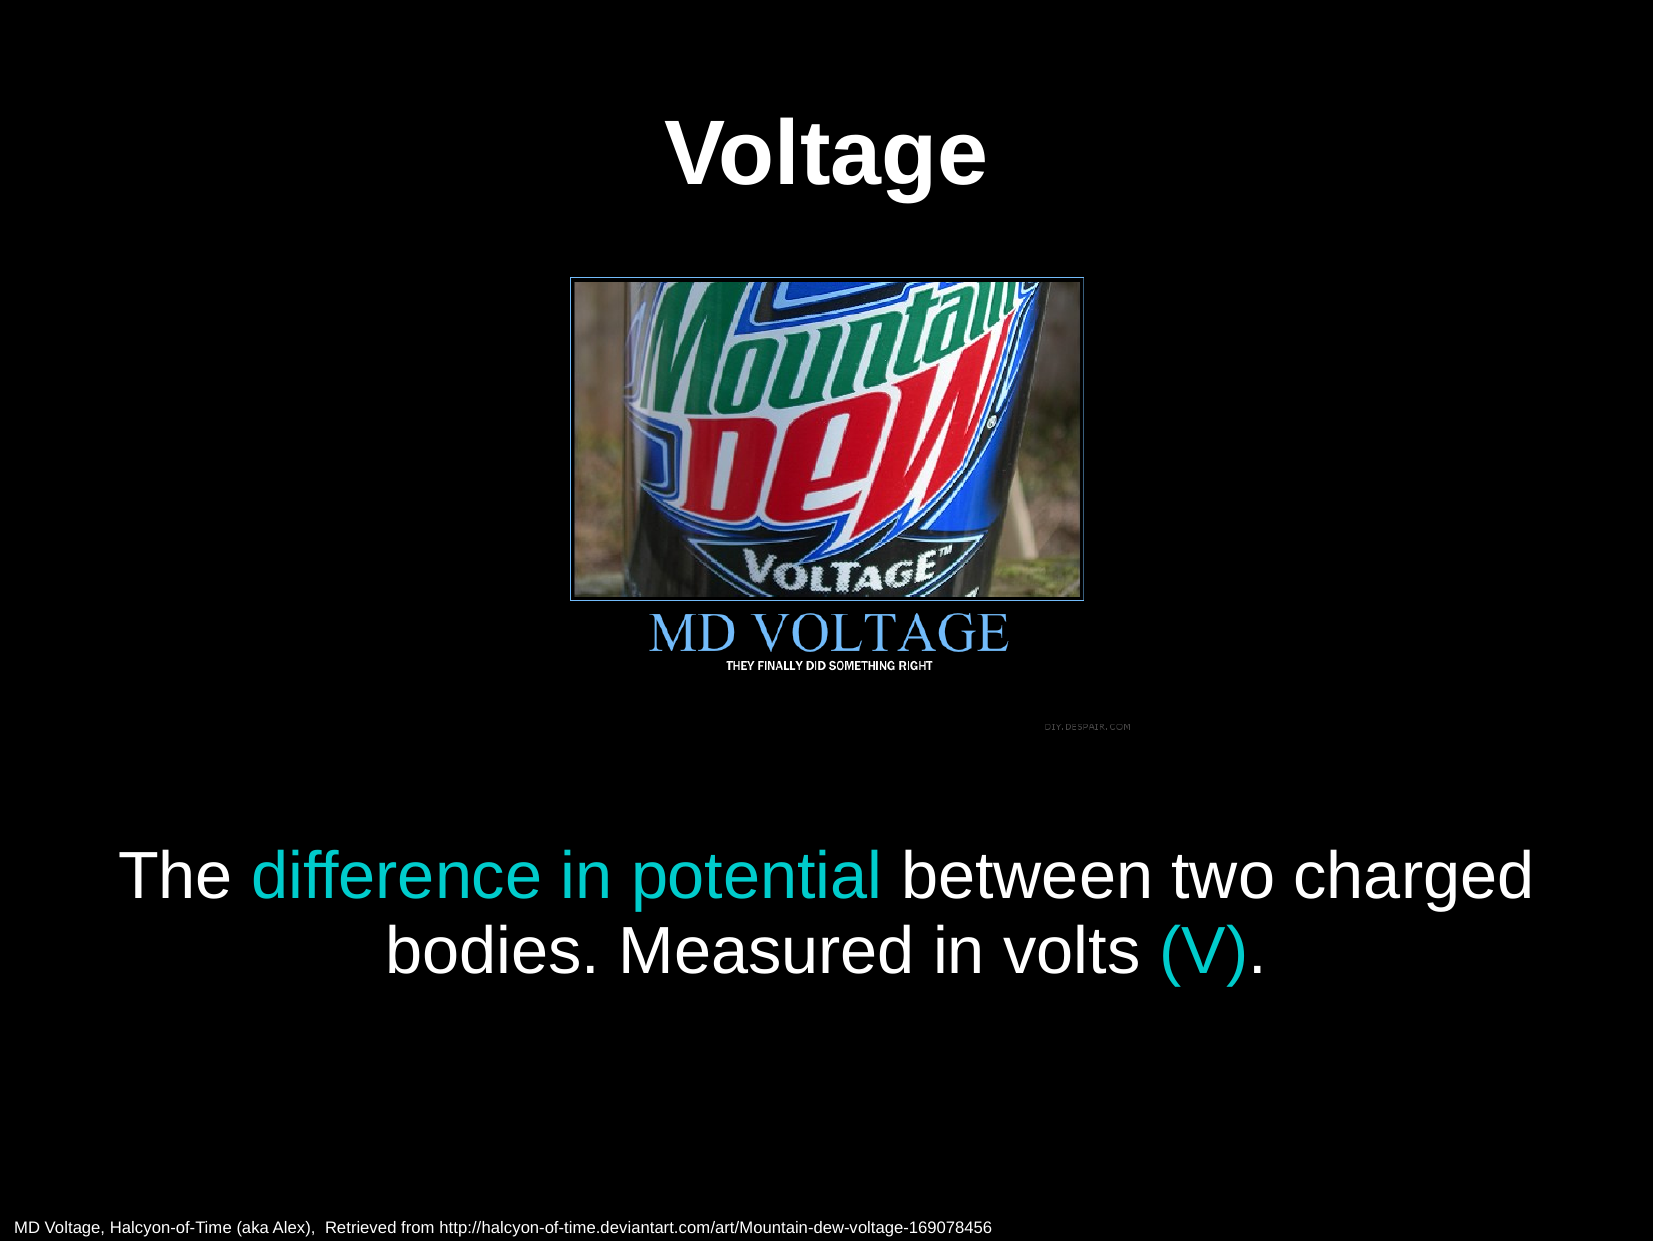

# Voltage
The difference in potential between two charged bodies. Measured in volts (V).
MD Voltage, Halcyon-of-Time (aka Alex), Retrieved from http://halcyon-of-time.deviantart.com/art/Mountain-dew-voltage-169078456